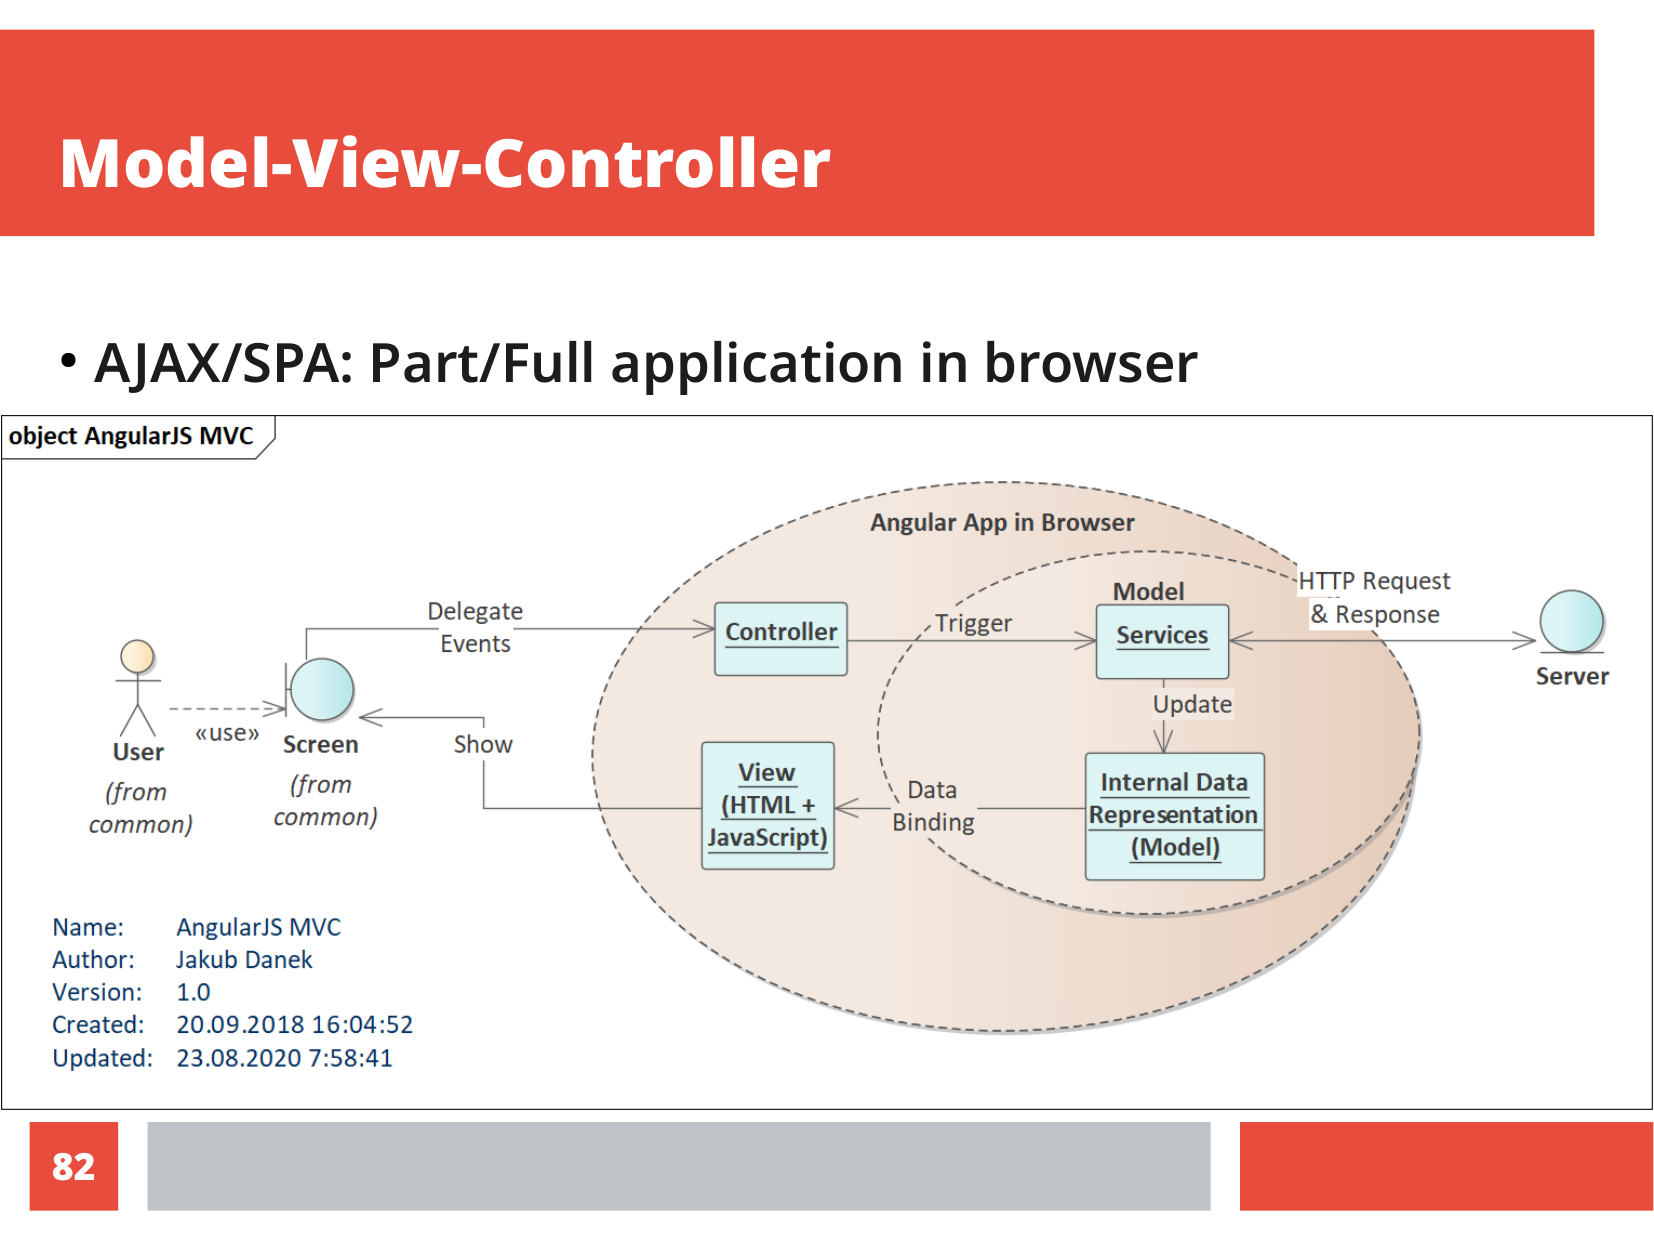

# Model-View-Controller
AJAX/SPA: Part/Full application in browser
82